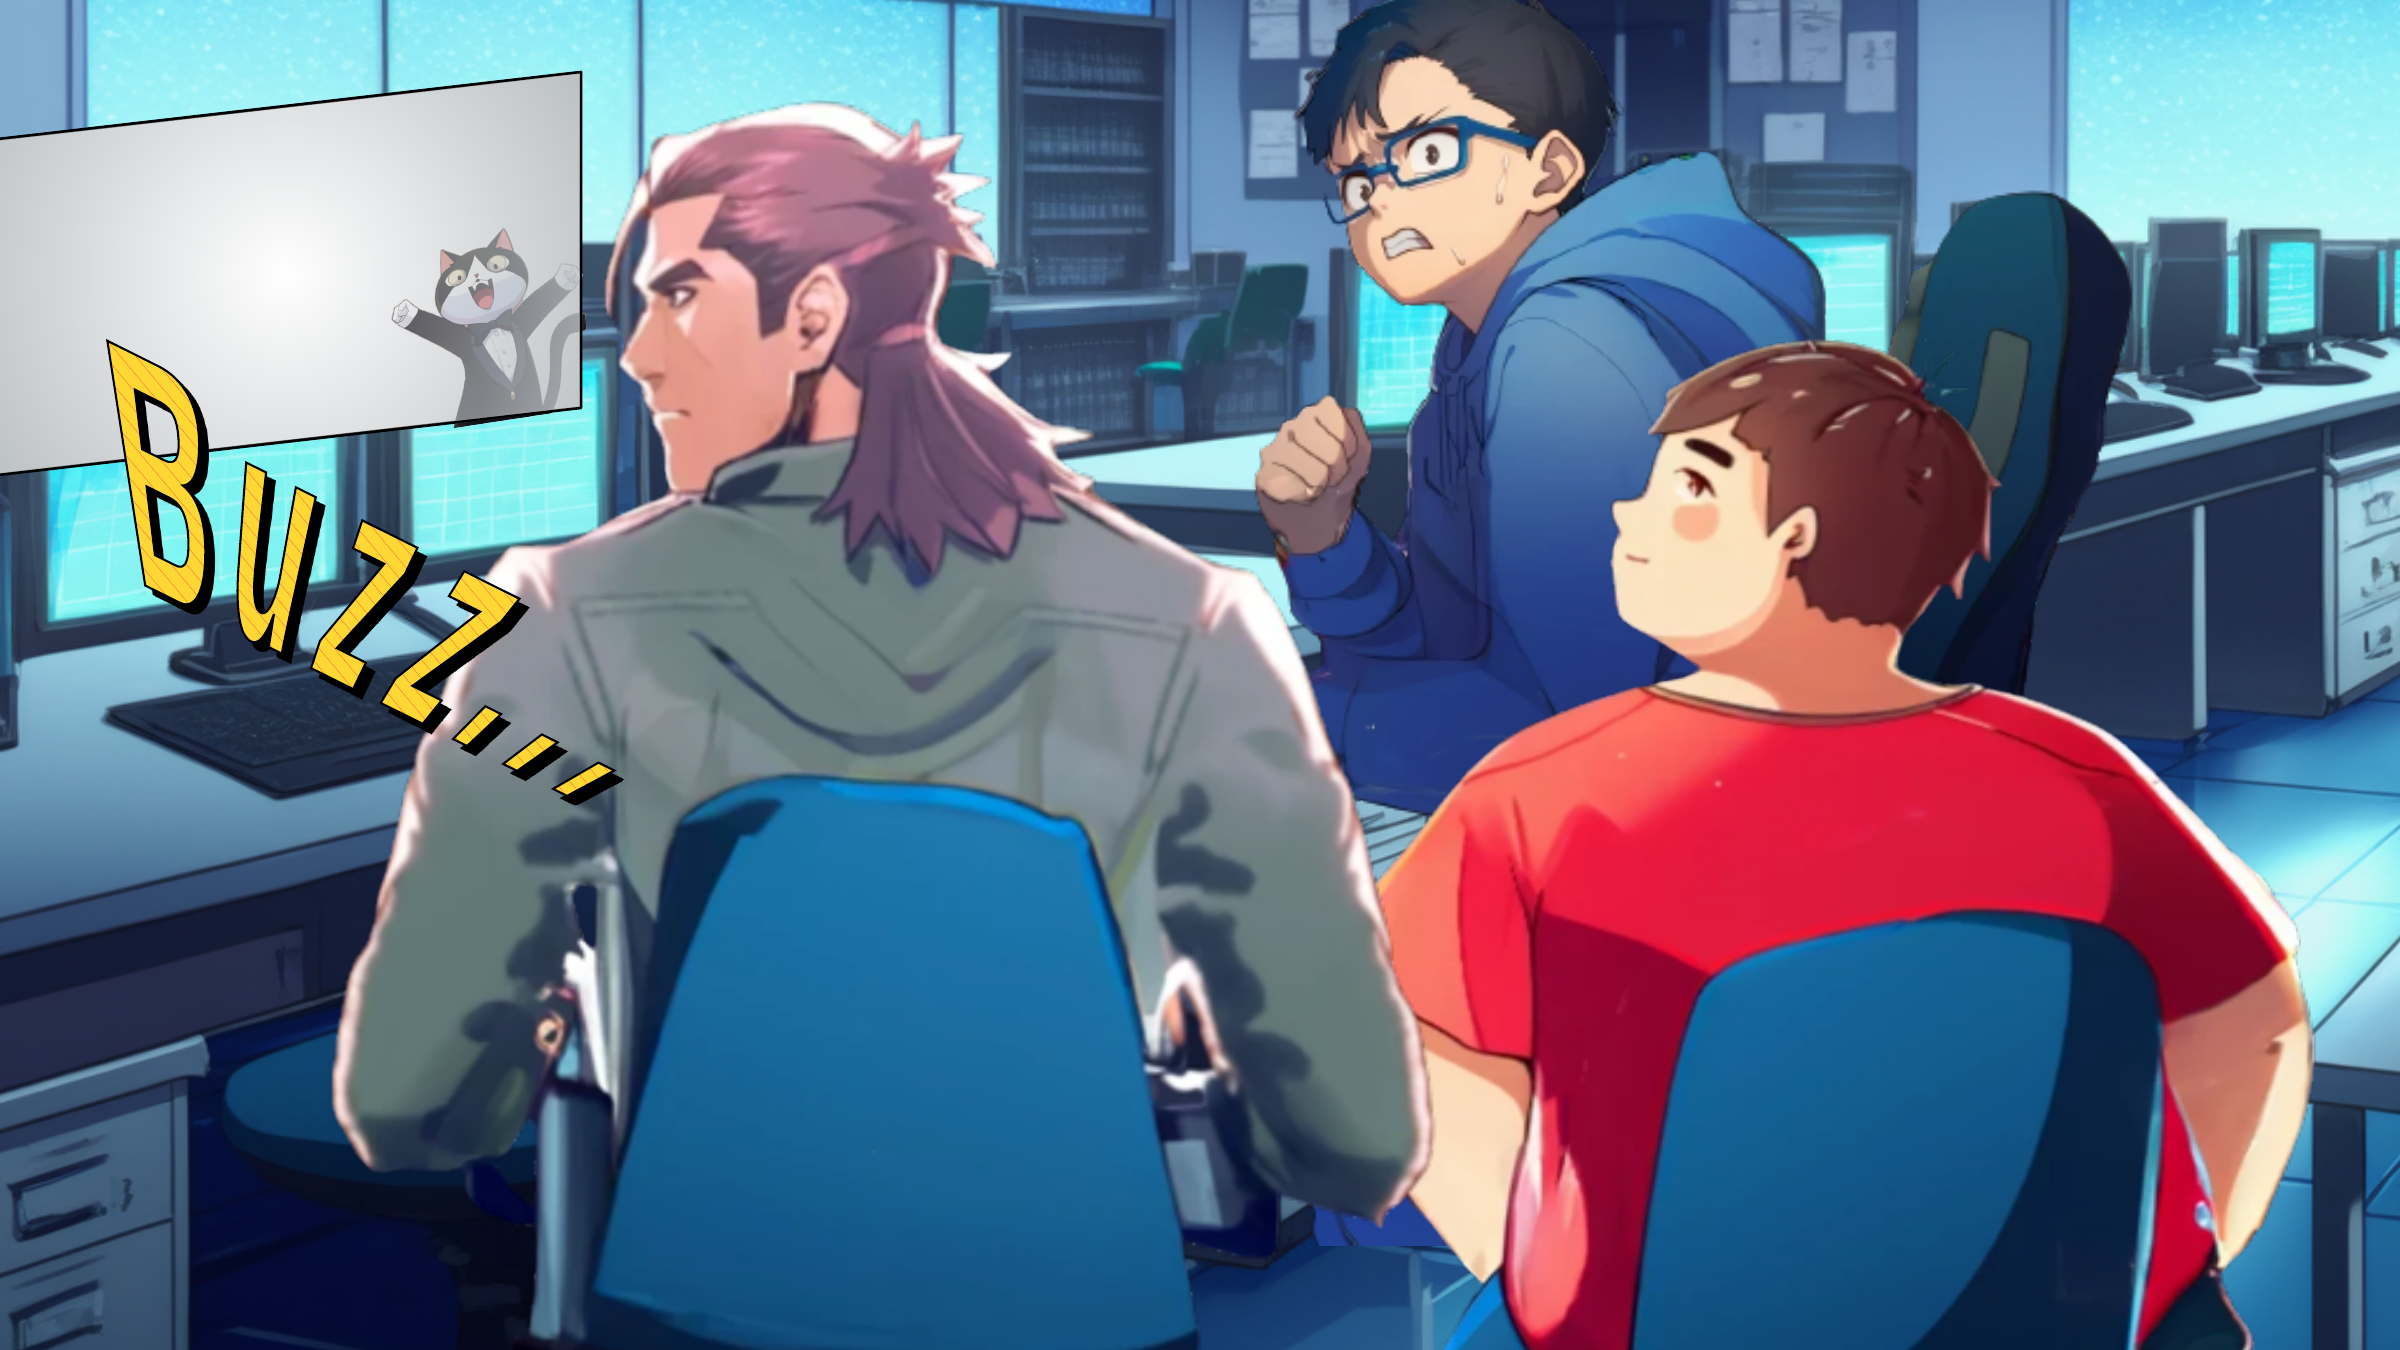

B u z z . . .